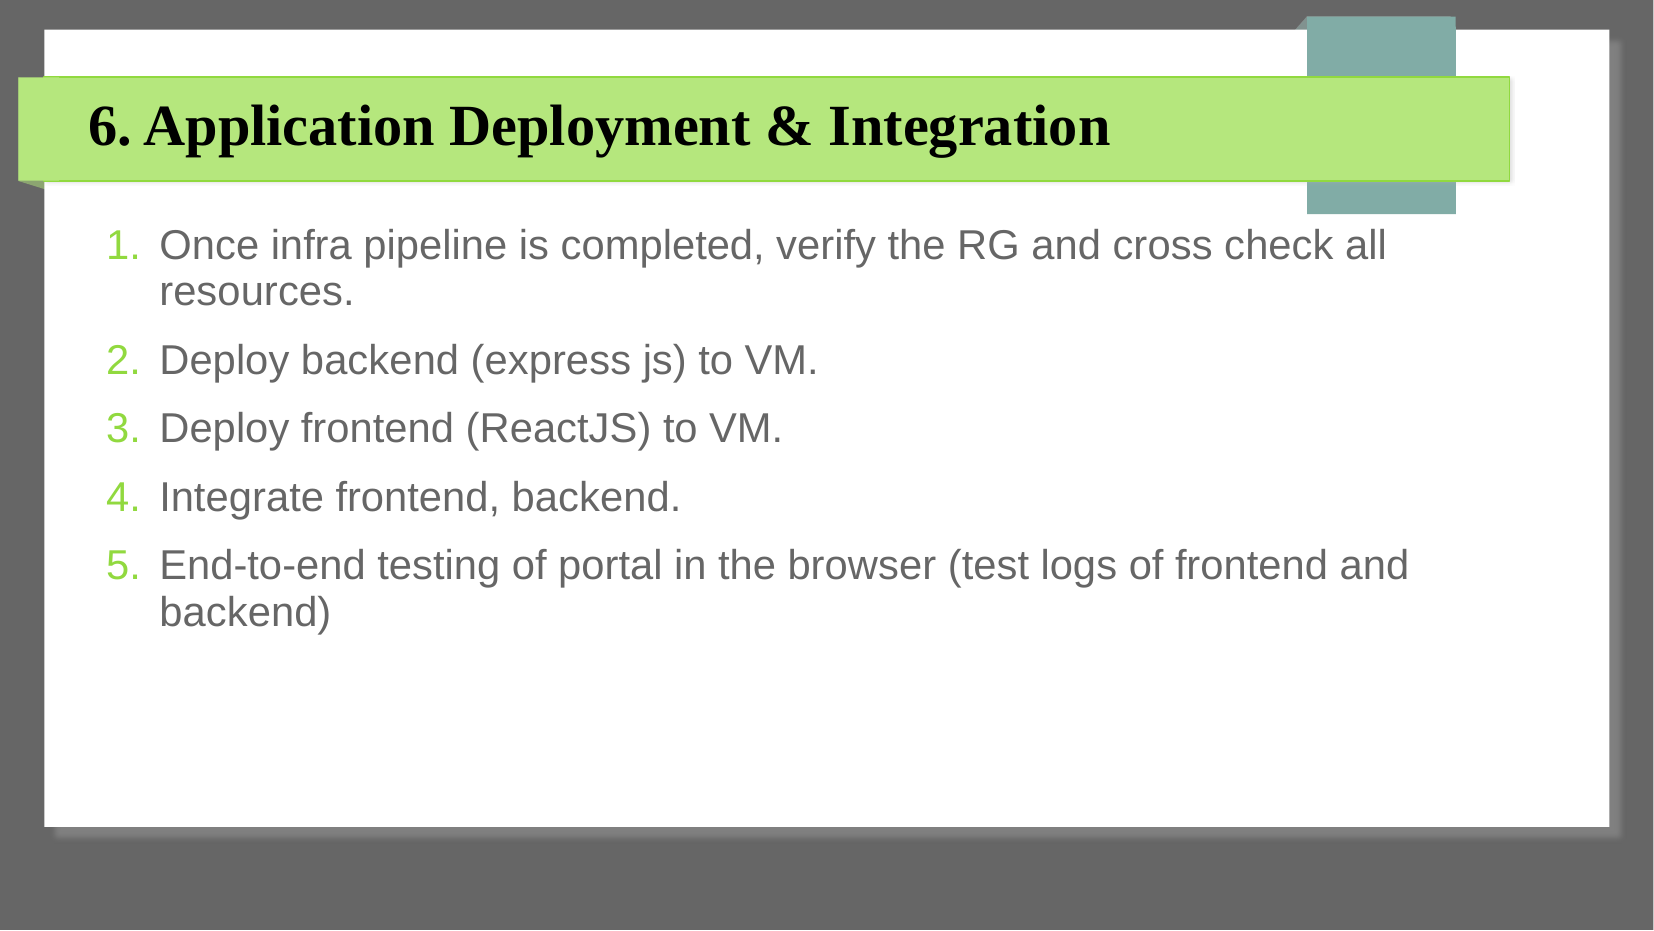

# 6. Application Deployment & Integration
Once infra pipeline is completed, verify the RG and cross check all resources.
Deploy backend (express js) to VM.
Deploy frontend (ReactJS) to VM.
Integrate frontend, backend.
End-to-end testing of portal in the browser (test logs of frontend and backend)